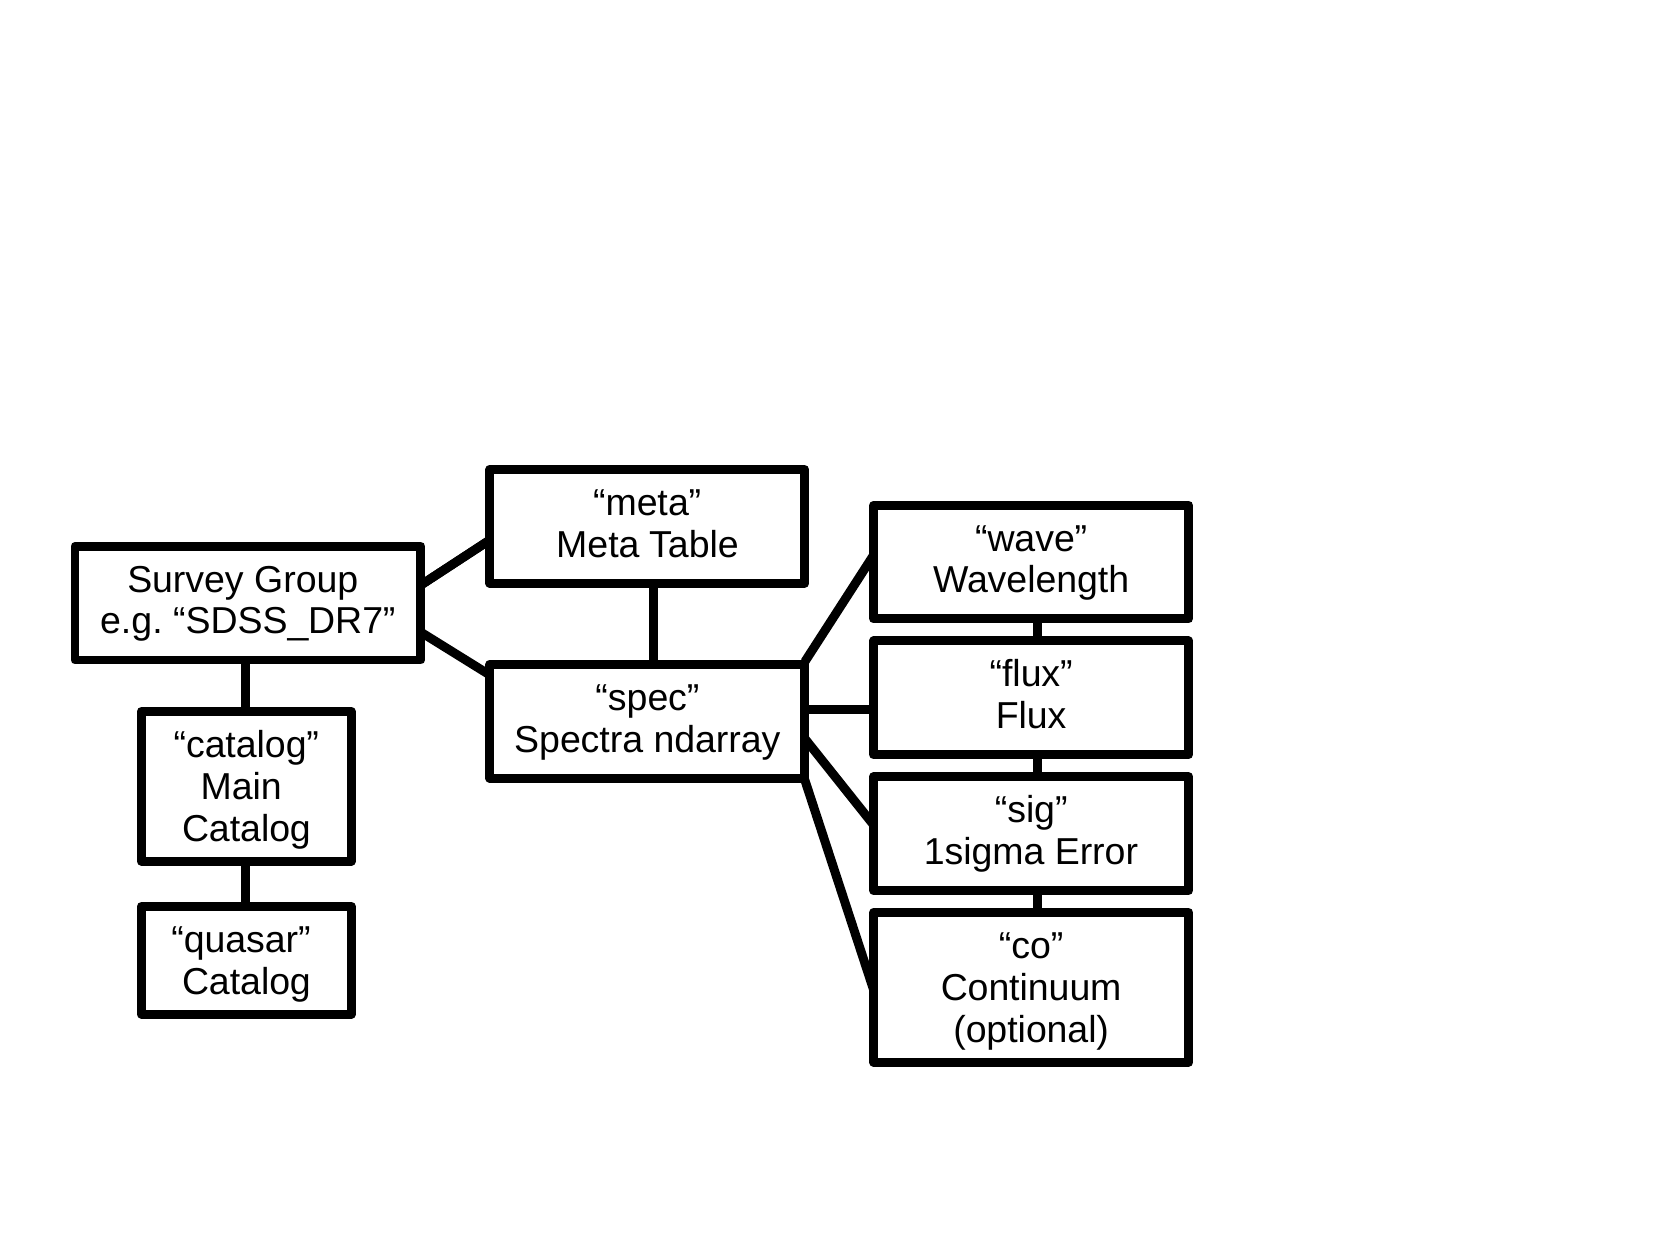

“meta”
Meta Table
“wave”
Wavelength
Survey Group
e.g. “SDSS_DR7”
“flux”
Flux
“spec”
Spectra ndarray
“catalog”
Main
Catalog
“sig”
1sigma Error
“quasar”
Catalog
“co”
Continuum
(optional)